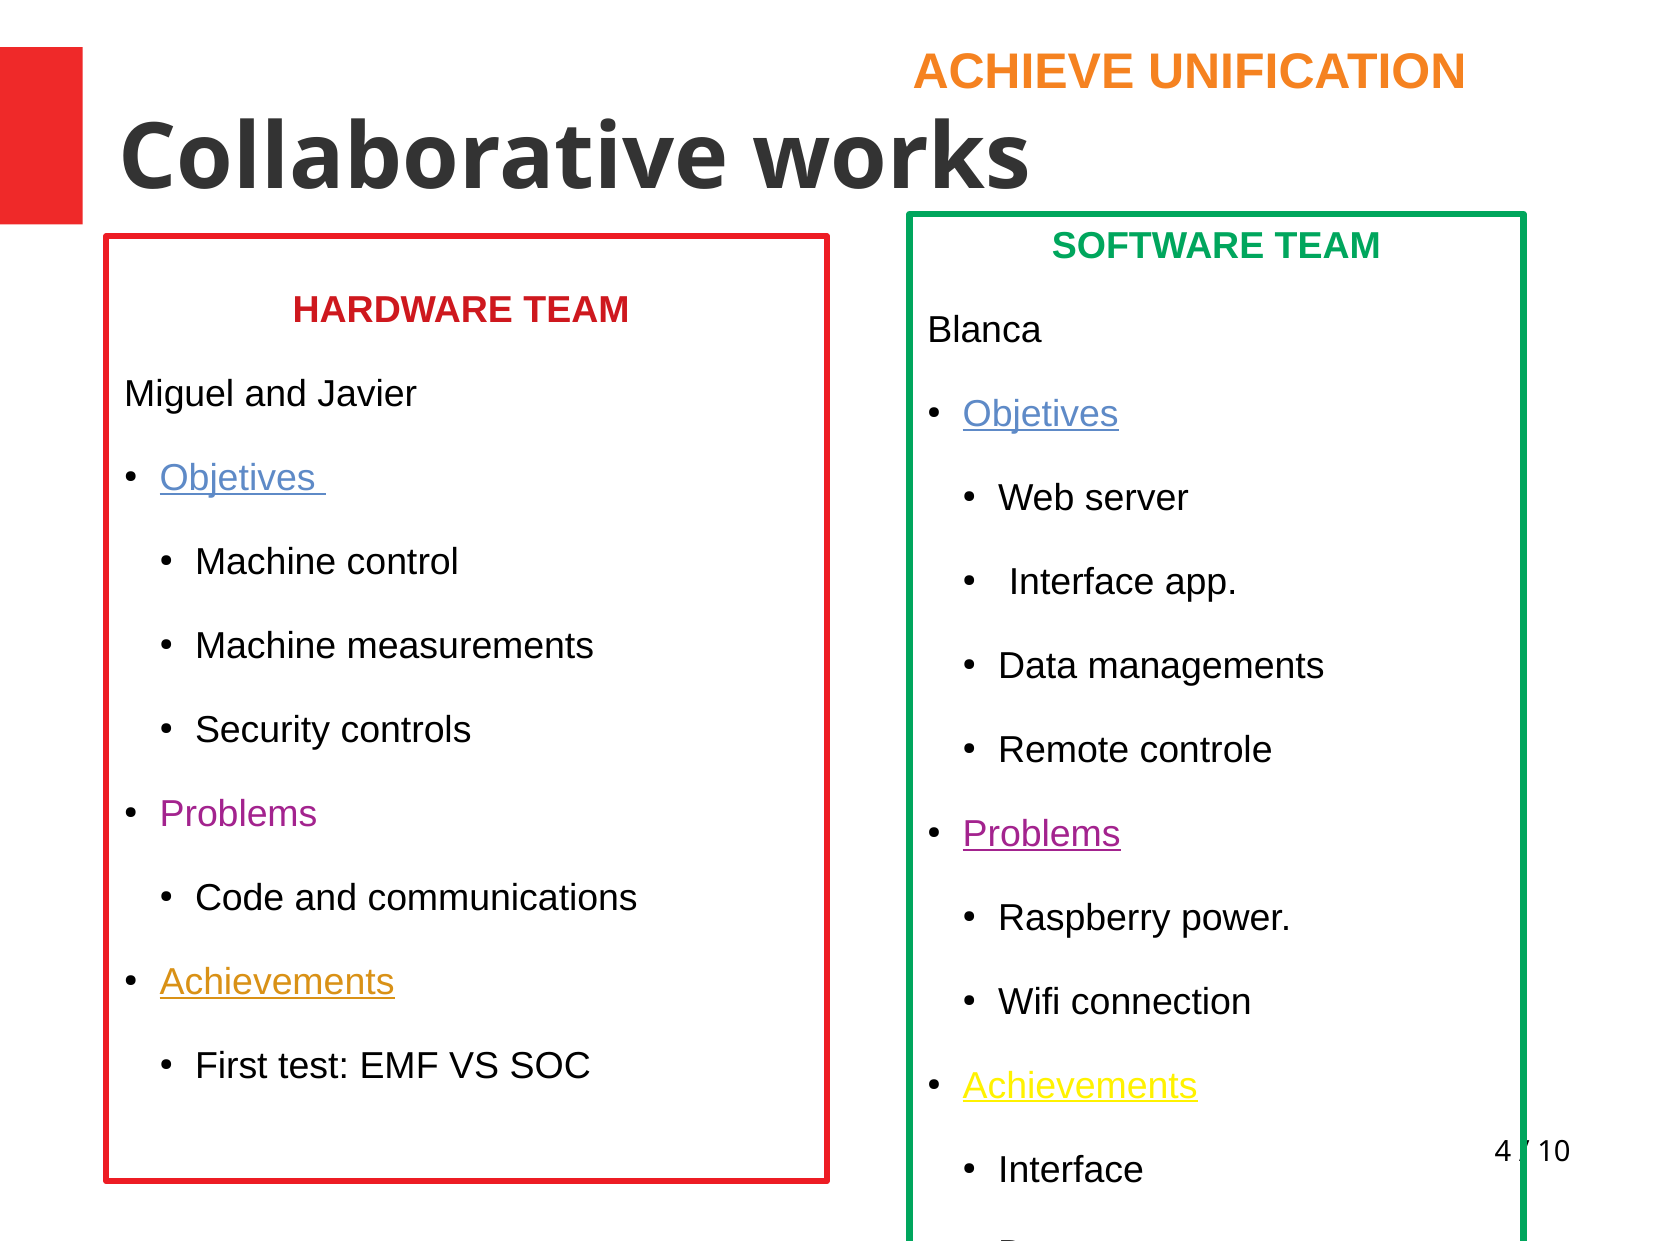

ACHIEVE UNIFICATION
# Collaborative works
SOFTWARE TEAM
Blanca
Objetives
Web server
 Interface app.
Data managements
Remote controle
Problems
Raspberry power.
Wifi connection
Achievements
Interface
Data management
HARDWARE TEAM
Miguel and Javier
Objetives
Machine control
Machine measurements
Security controls
Problems
Code and communications
Achievements
First test: EMF VS SOC
4